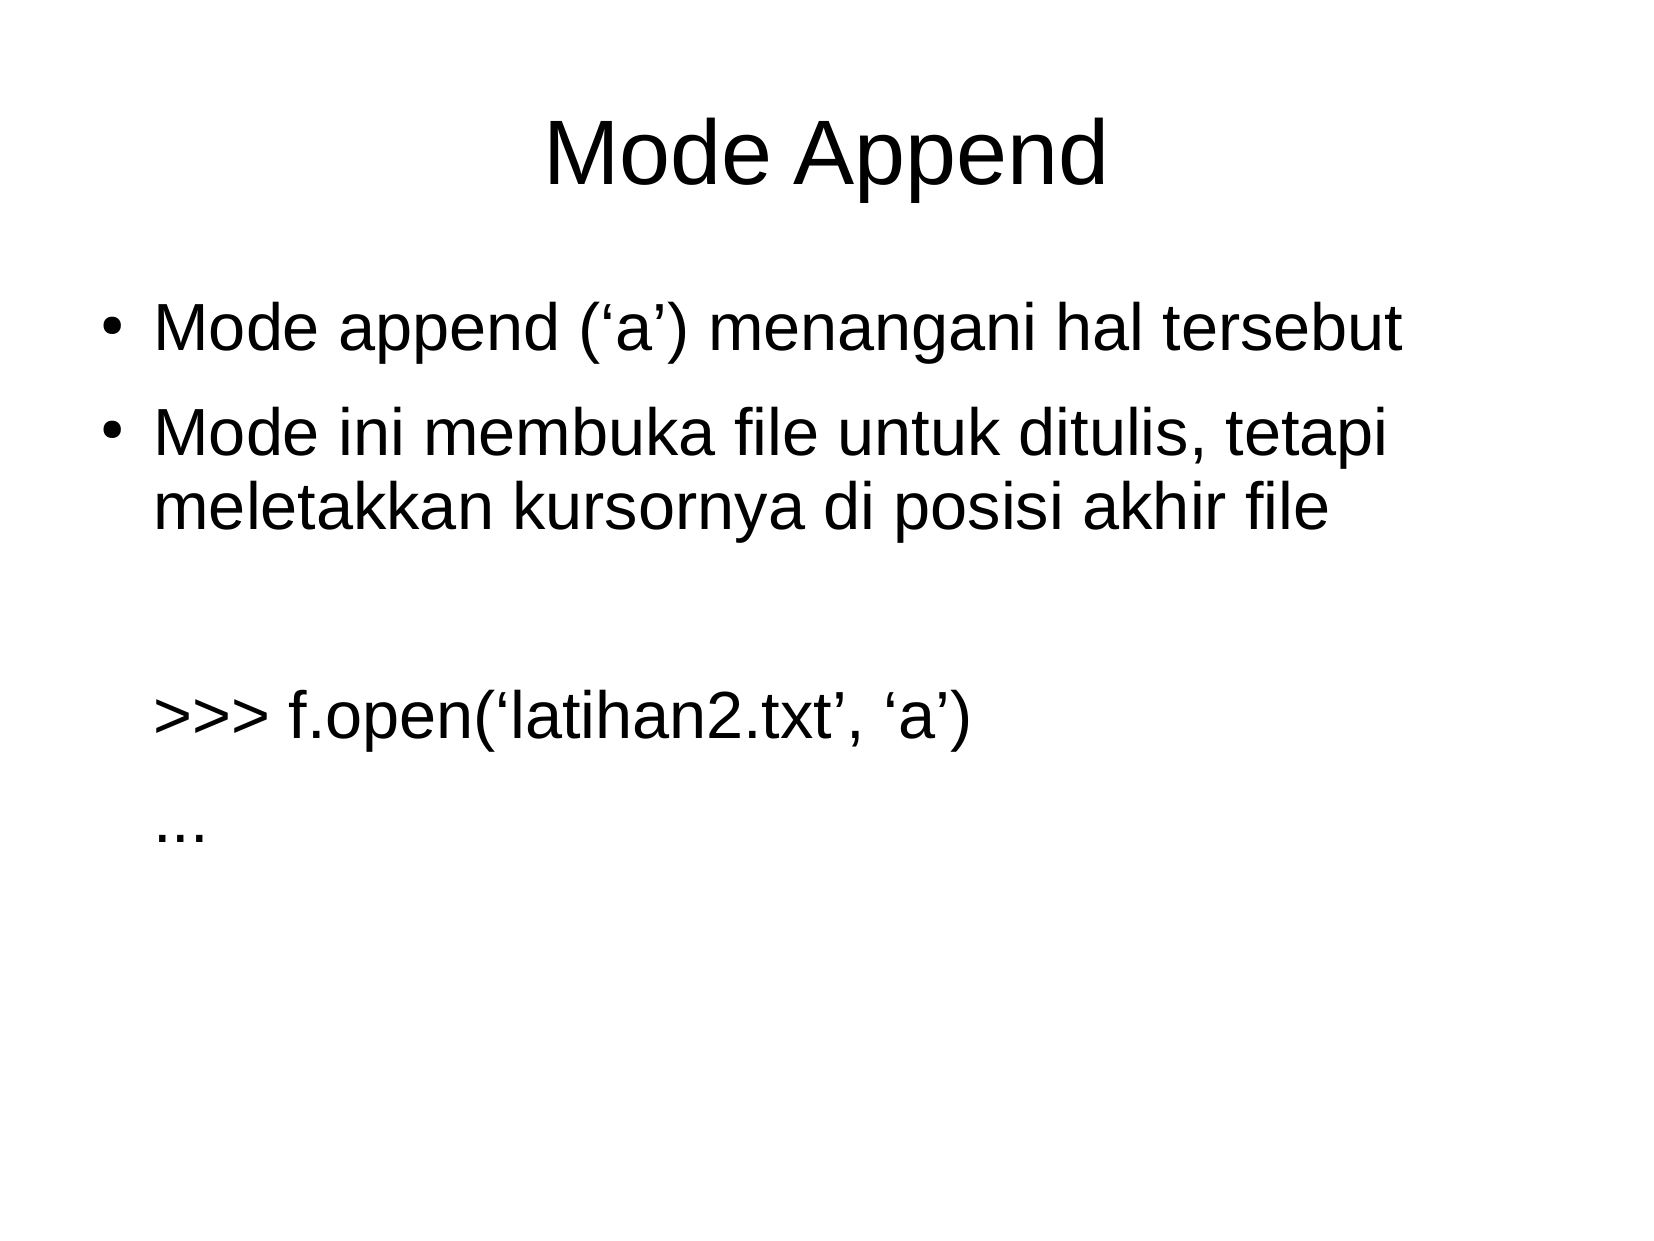

# Mode Append
Mode append (‘a’) menangani hal tersebut
Mode ini membuka file untuk ditulis, tetapi meletakkan kursornya di posisi akhir file
>>> f.open(‘latihan2.txt’, ‘a’)
...